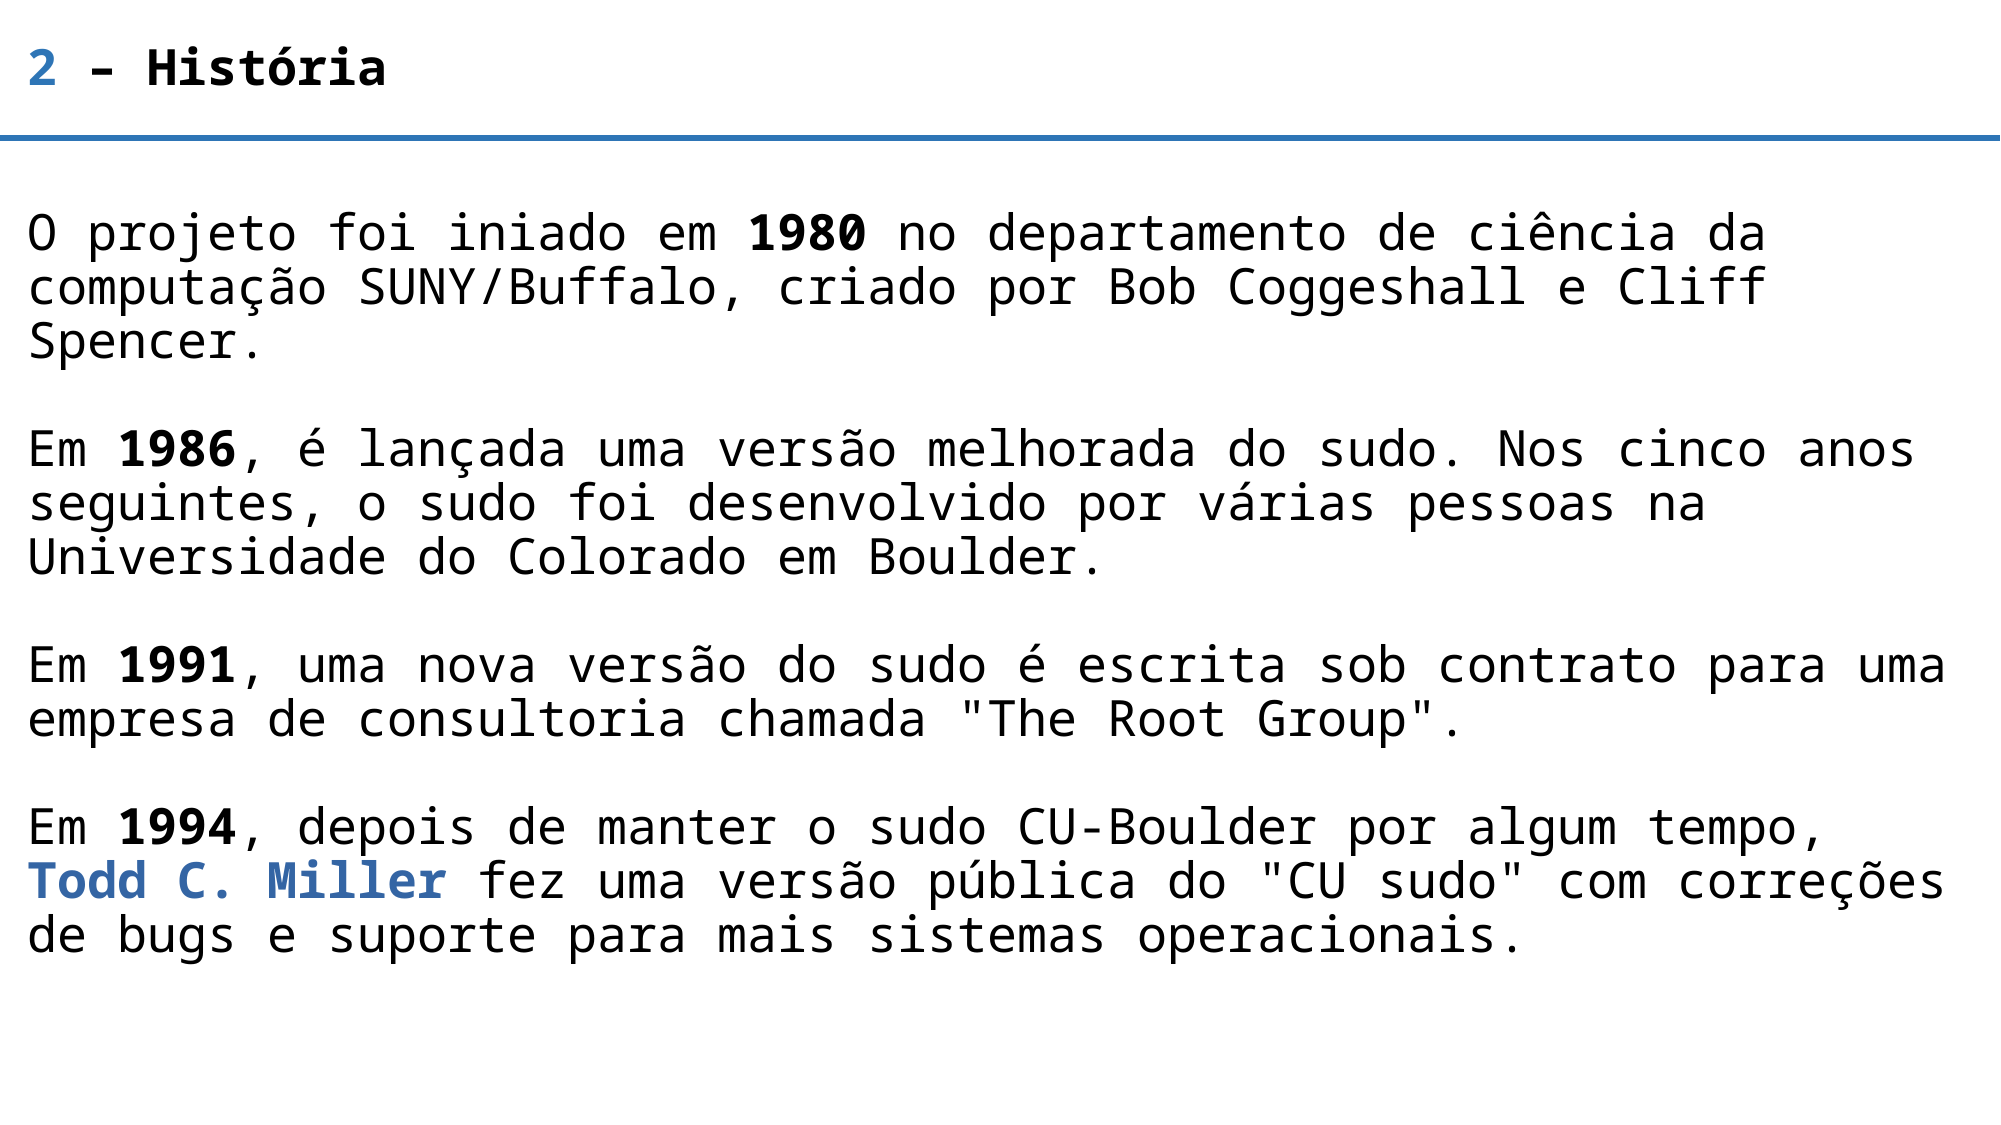

2 – História
# O projeto foi iniado em 1980 no departamento de ciência da computação SUNY/Buffalo, criado por Bob Coggeshall e Cliff Spencer. Em 1986, é lançada uma versão melhorada do sudo. Nos cinco anos seguintes, o sudo foi desenvolvido por várias pessoas na Universidade do Colorado em Boulder. Em 1991, uma nova versão do sudo é escrita sob contrato para uma empresa de consultoria chamada "The Root Group". Em 1994, depois de manter o sudo CU-Boulder por algum tempo, Todd C. Miller fez uma versão pública do "CU sudo" com correções de bugs e suporte para mais sistemas operacionais.